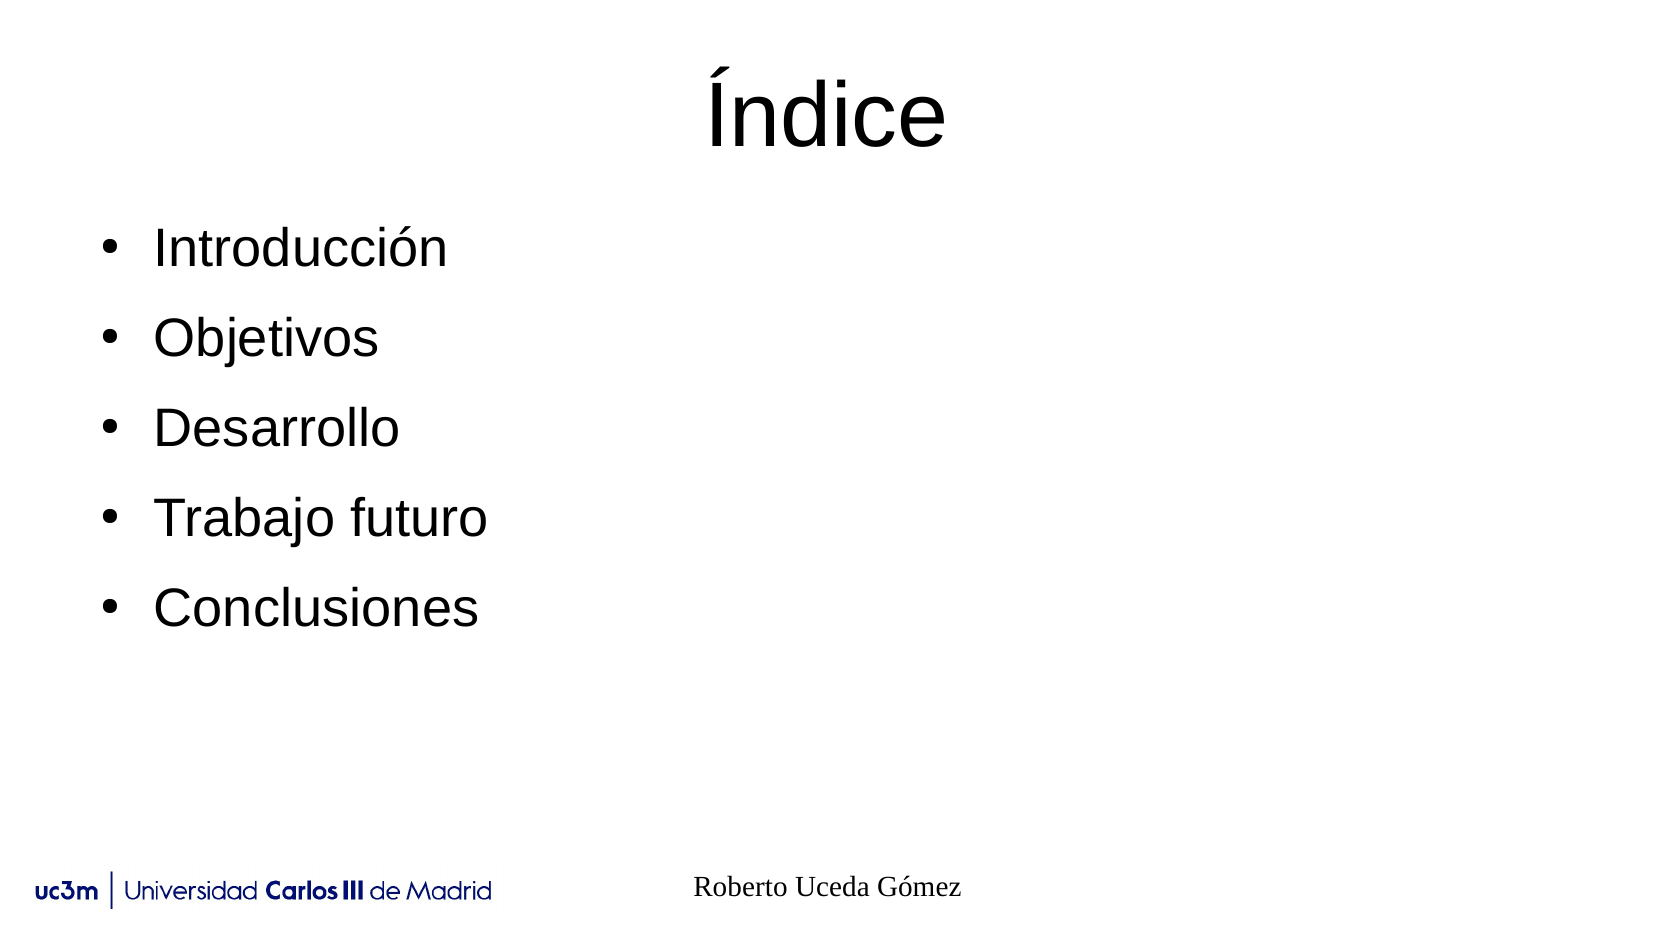

# Índice
Introducción
Objetivos
Desarrollo
Trabajo futuro
Conclusiones